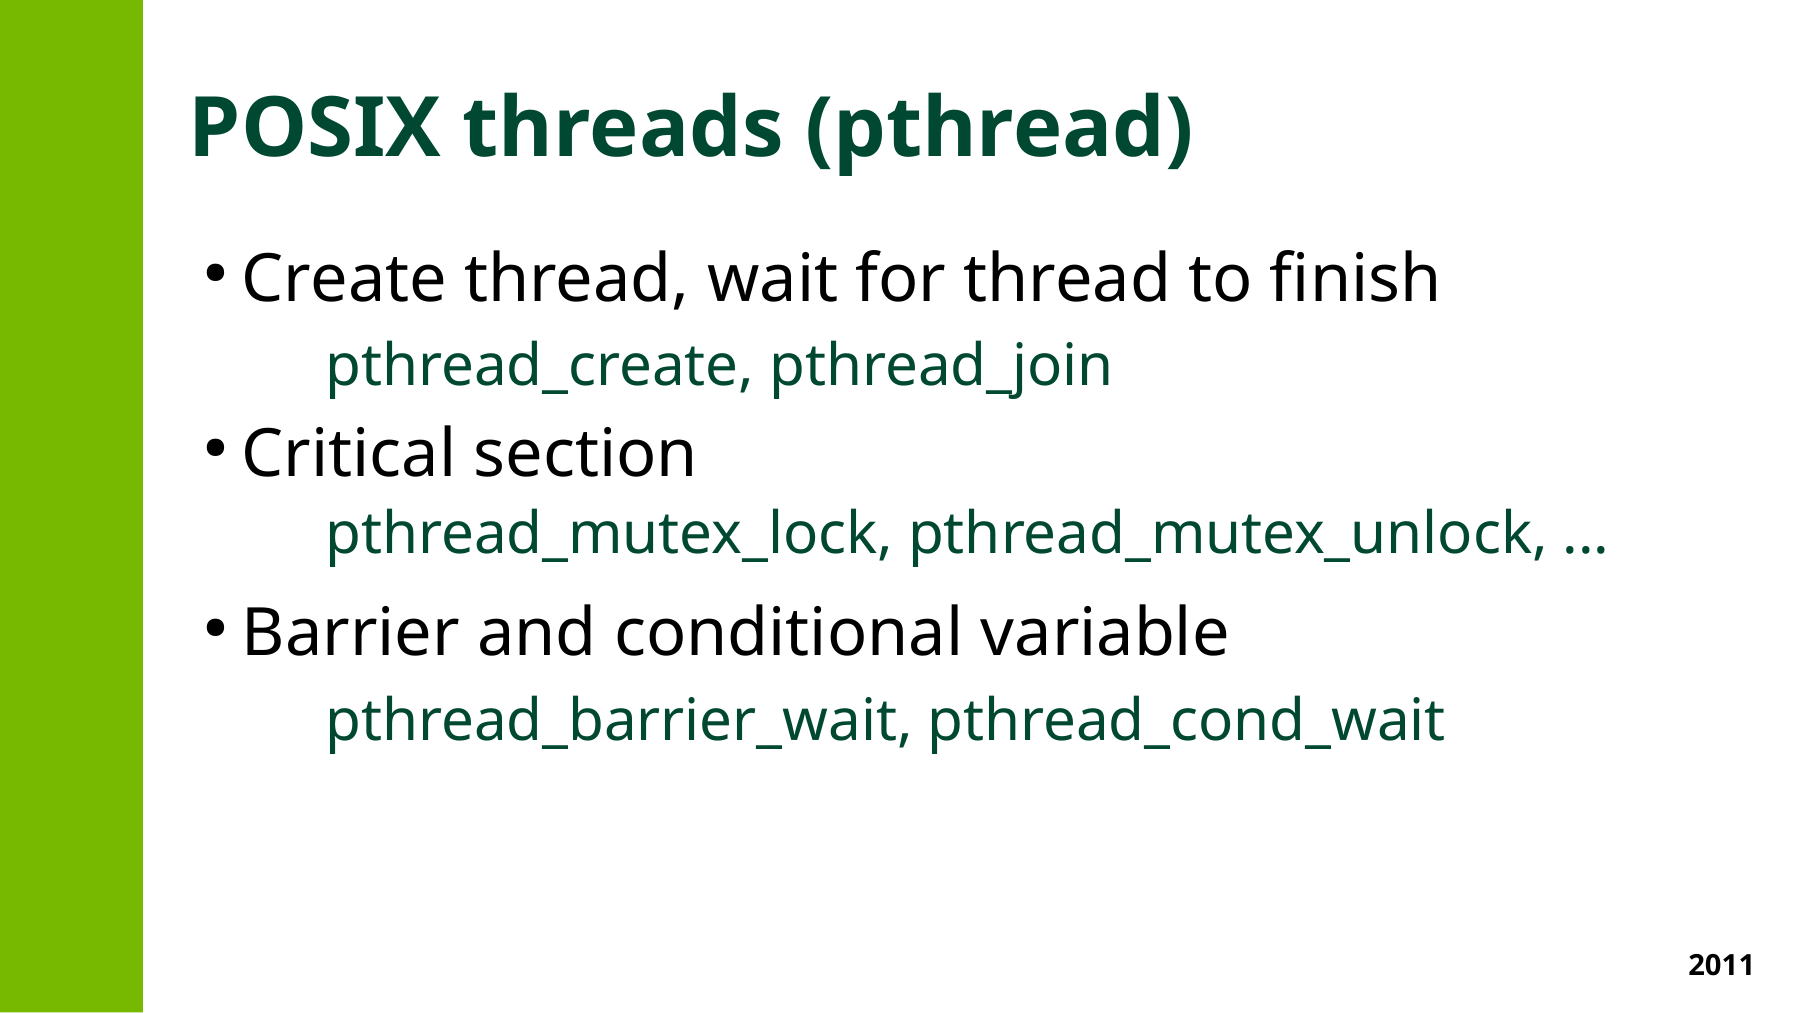

POSIX threads (pthread)
# Create thread, wait for thread to finish
pthread_create, pthread_join
Critical section
pthread_mutex_lock, pthread_mutex_unlock, ...
Barrier and conditional variable
pthread_barrier_wait, pthread_cond_wait